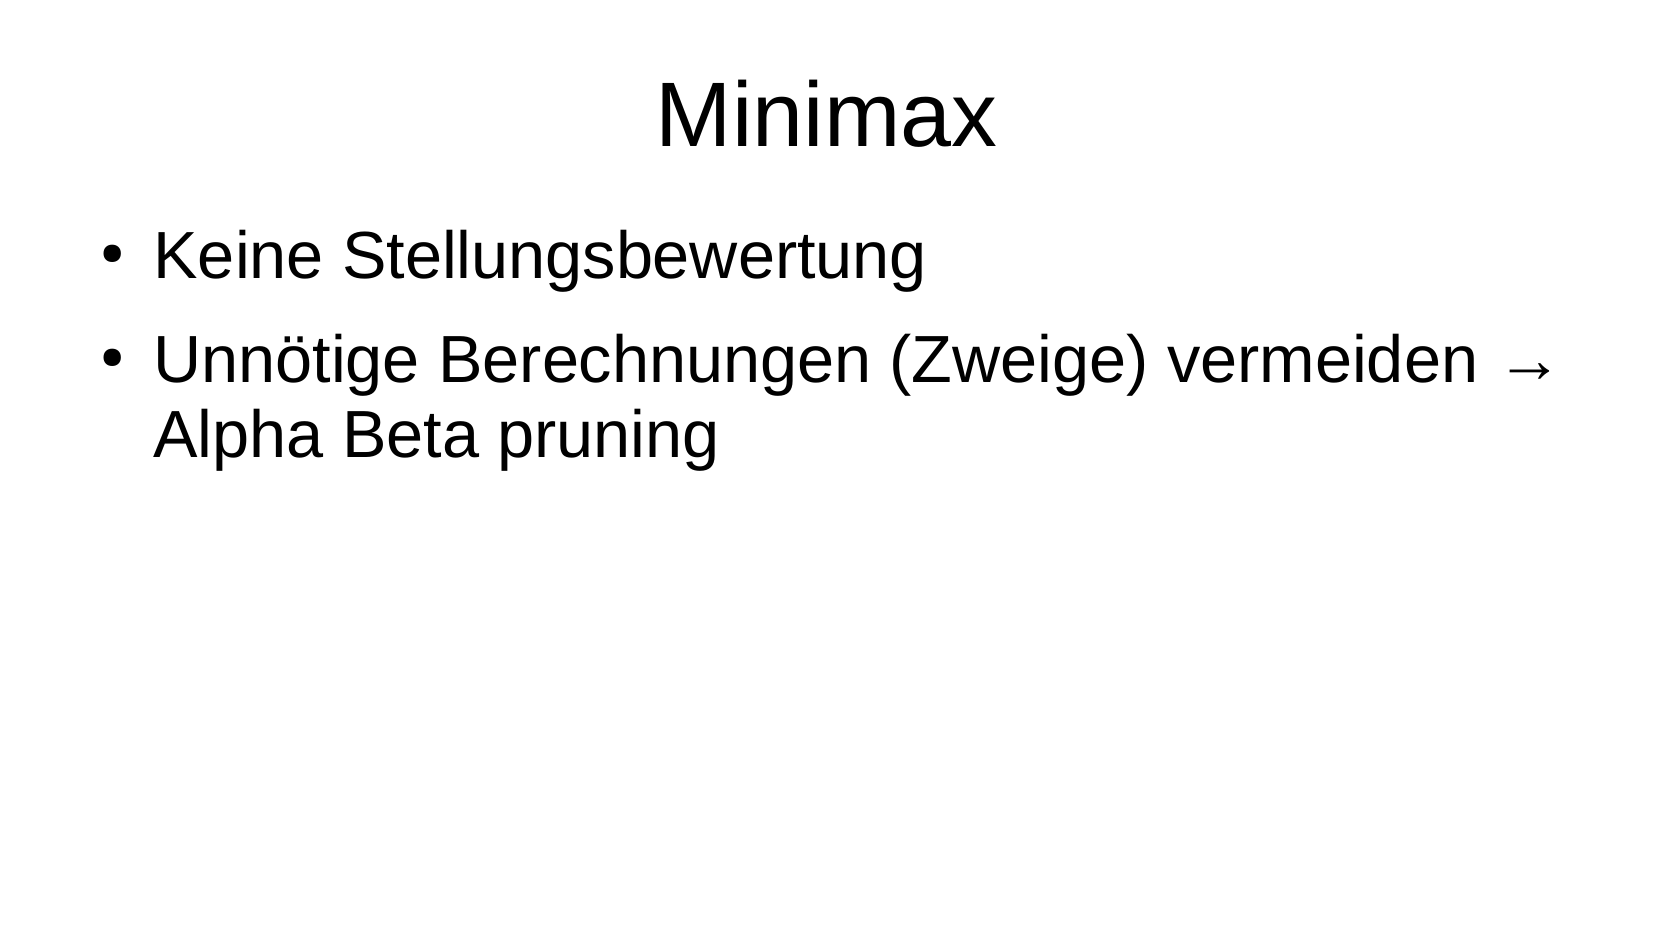

# Minimax
Keine Stellungsbewertung
Unnötige Berechnungen (Zweige) vermeiden → Alpha Beta pruning